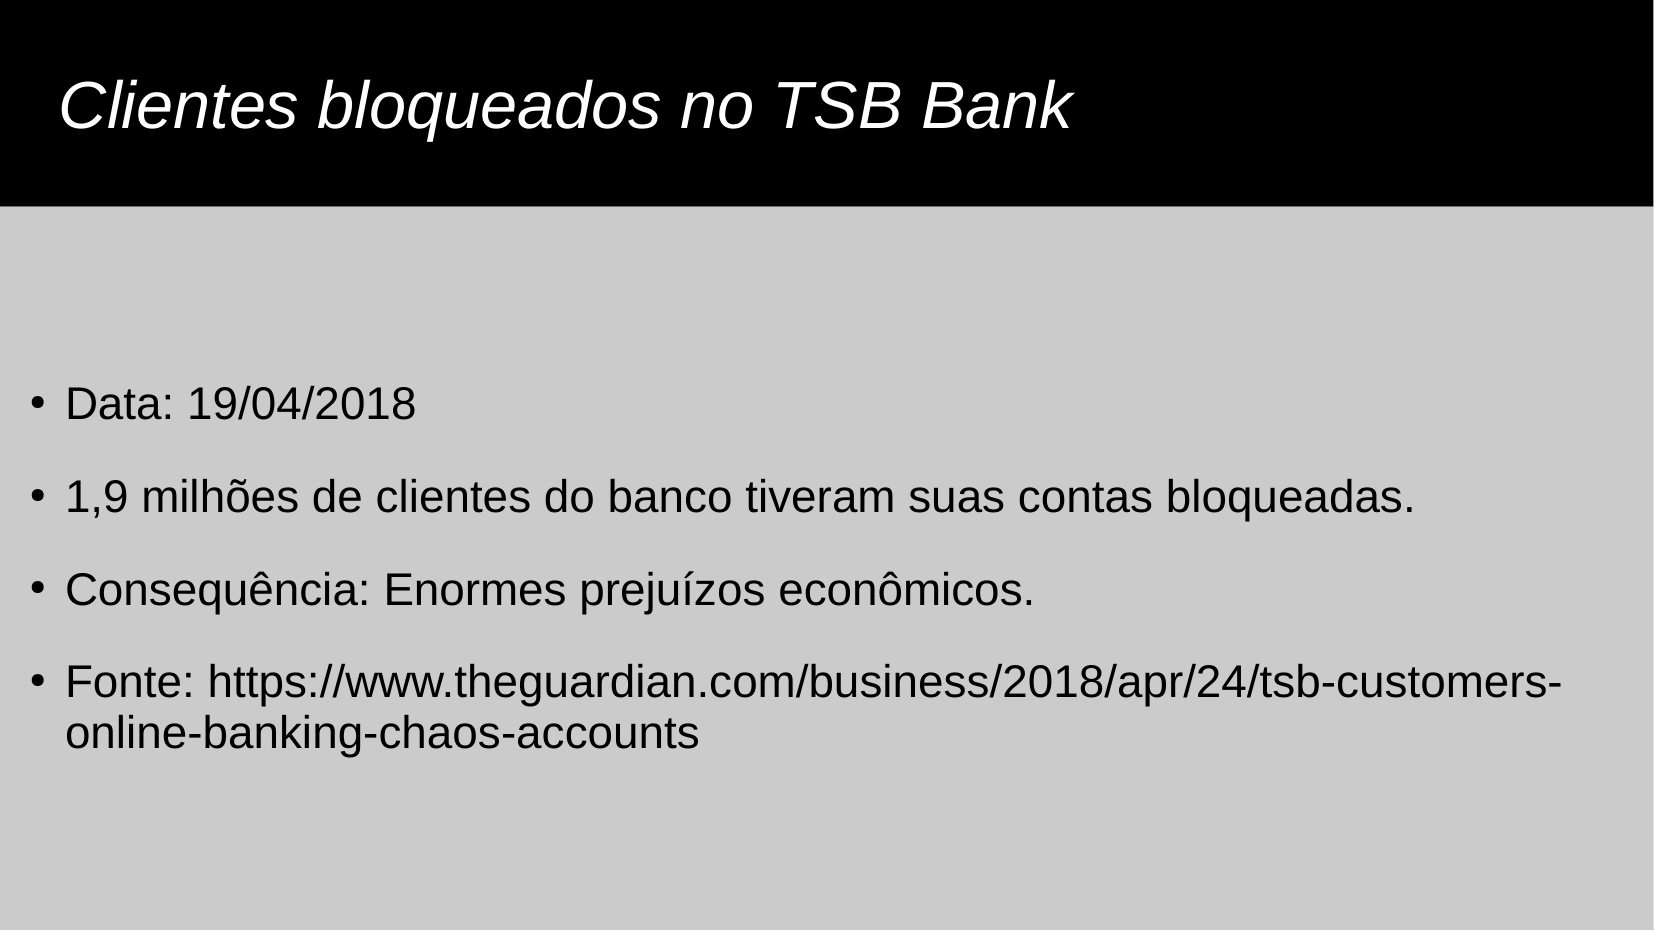

# Clientes bloqueados no TSB Bank
Data: 19/04/2018
1,9 milhões de clientes do banco tiveram suas contas bloqueadas.
Consequência: Enormes prejuízos econômicos.
Fonte: https://www.theguardian.com/business/2018/apr/24/tsb-customers-online-banking-chaos-accounts